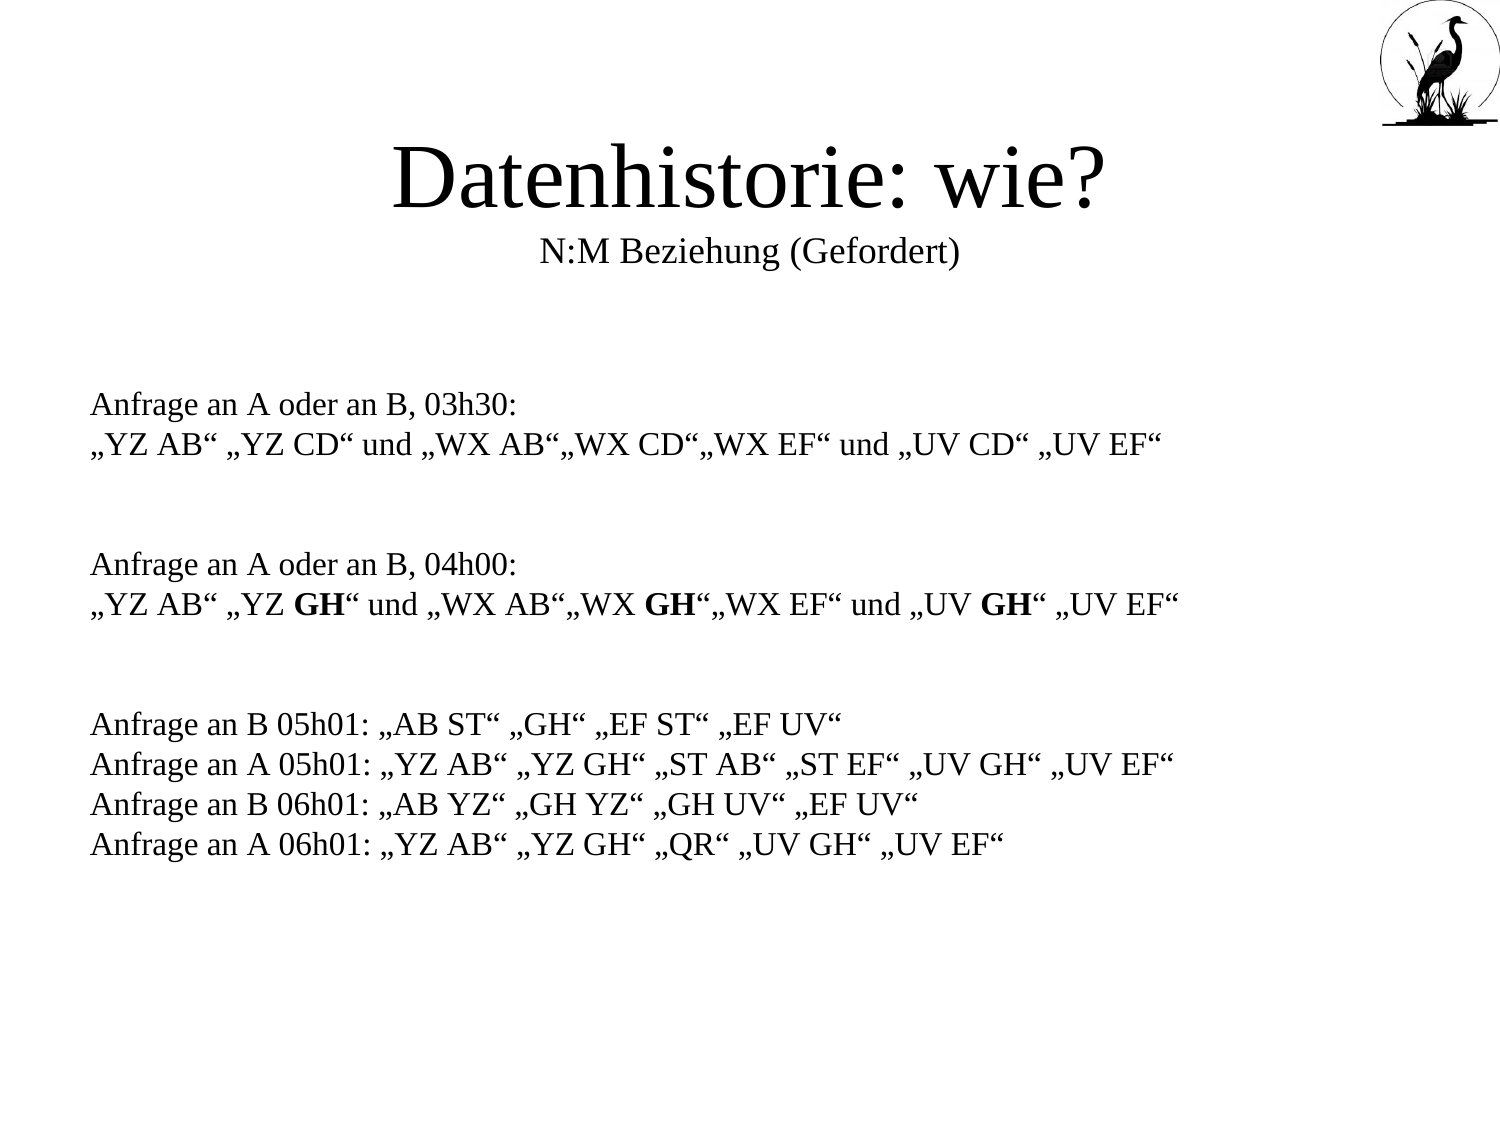

# Datenhistorie: wie? N:M Beziehung (Gefordert)
Anfrage an A oder an B, 03h30:
„YZ AB“ „YZ CD“ und „WX AB“„WX CD“„WX EF“ und „UV CD“ „UV EF“
Anfrage an A oder an B, 04h00:
„YZ AB“ „YZ GH“ und „WX AB“„WX GH“„WX EF“ und „UV GH“ „UV EF“
Anfrage an B 05h01: „AB ST“ „GH“ „EF ST“ „EF UV“
Anfrage an A 05h01: „YZ AB“ „YZ GH“ „ST AB“ „ST EF“ „UV GH“ „UV EF“
Anfrage an B 06h01: „AB YZ“ „GH YZ“ „GH UV“ „EF UV“
Anfrage an A 06h01: „YZ AB“ „YZ GH“ „QR“ „UV GH“ „UV EF“